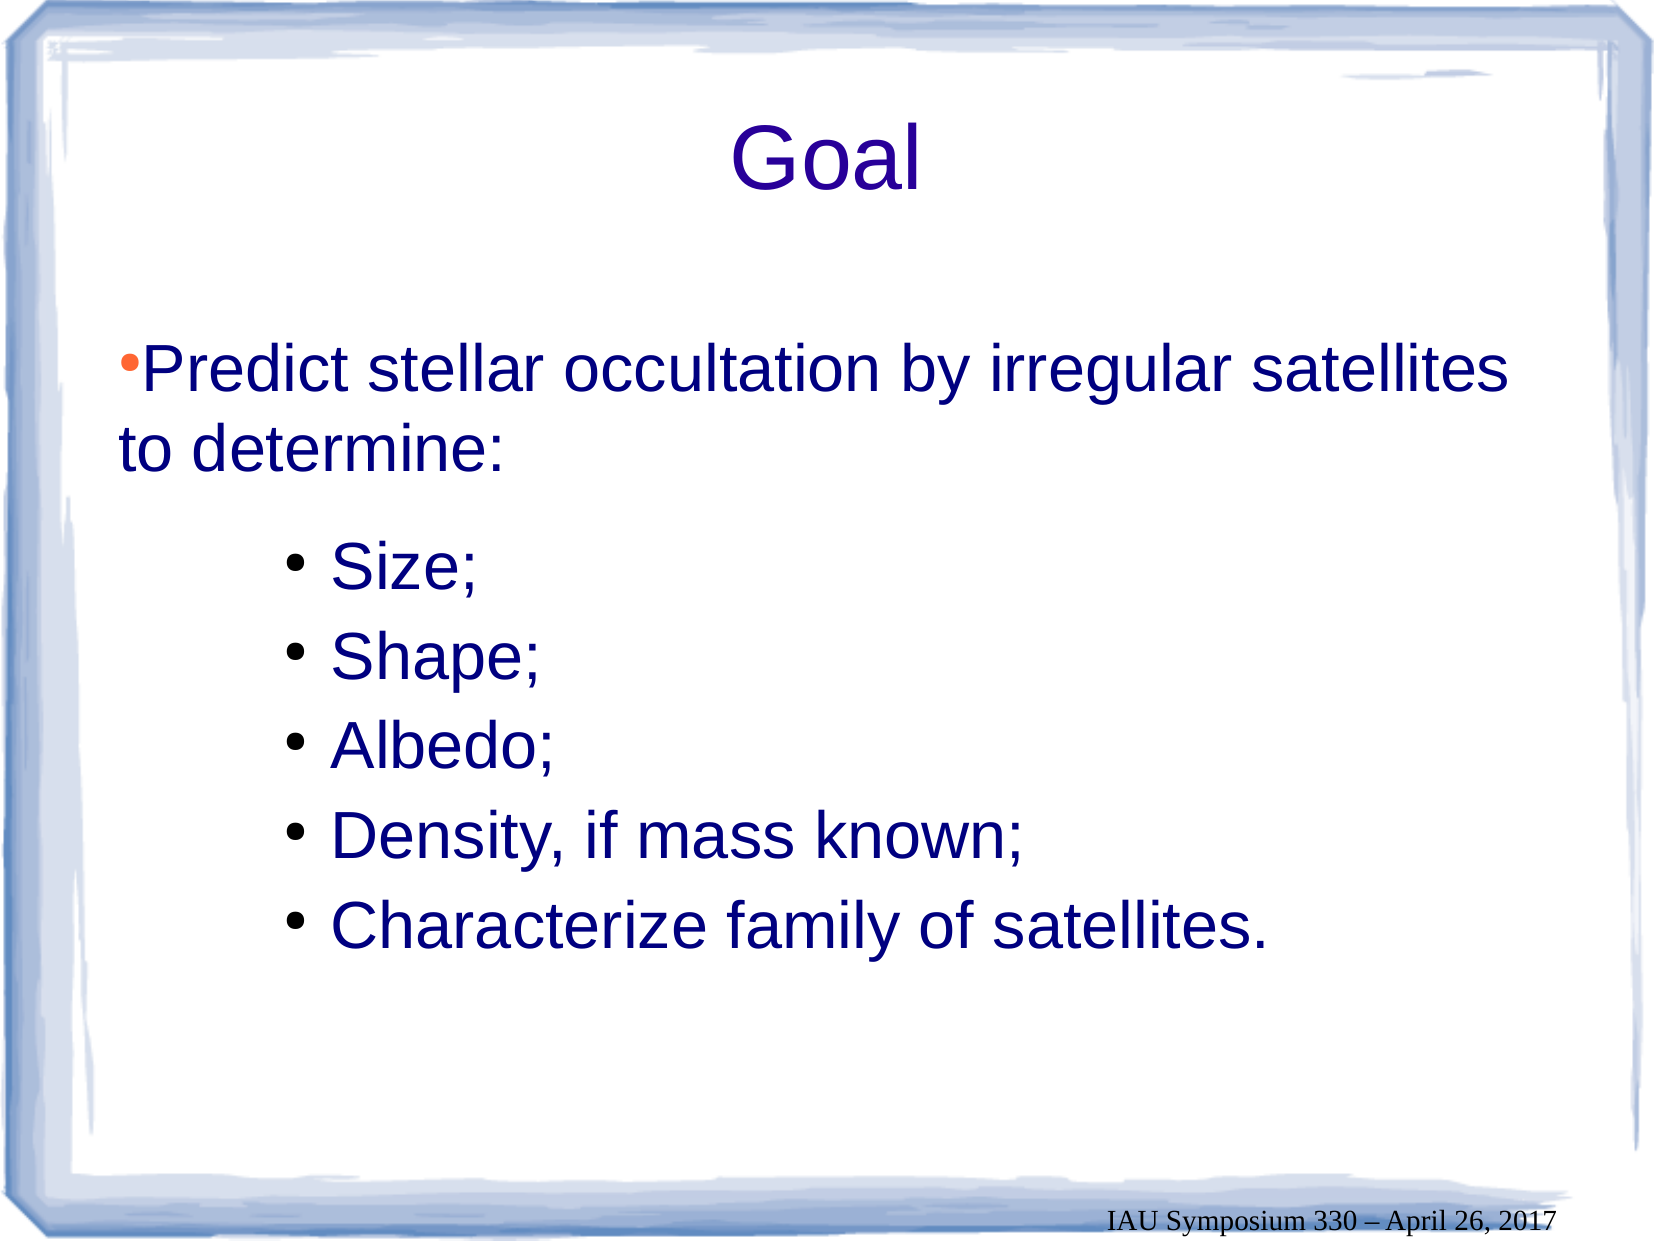

# Goal
Predict stellar occultation by irregular satellites to determine:
Size;
Shape;
Albedo;
Density, if mass known;
Characterize family of satellites.
IAU Symposium 330 – April 26, 2017